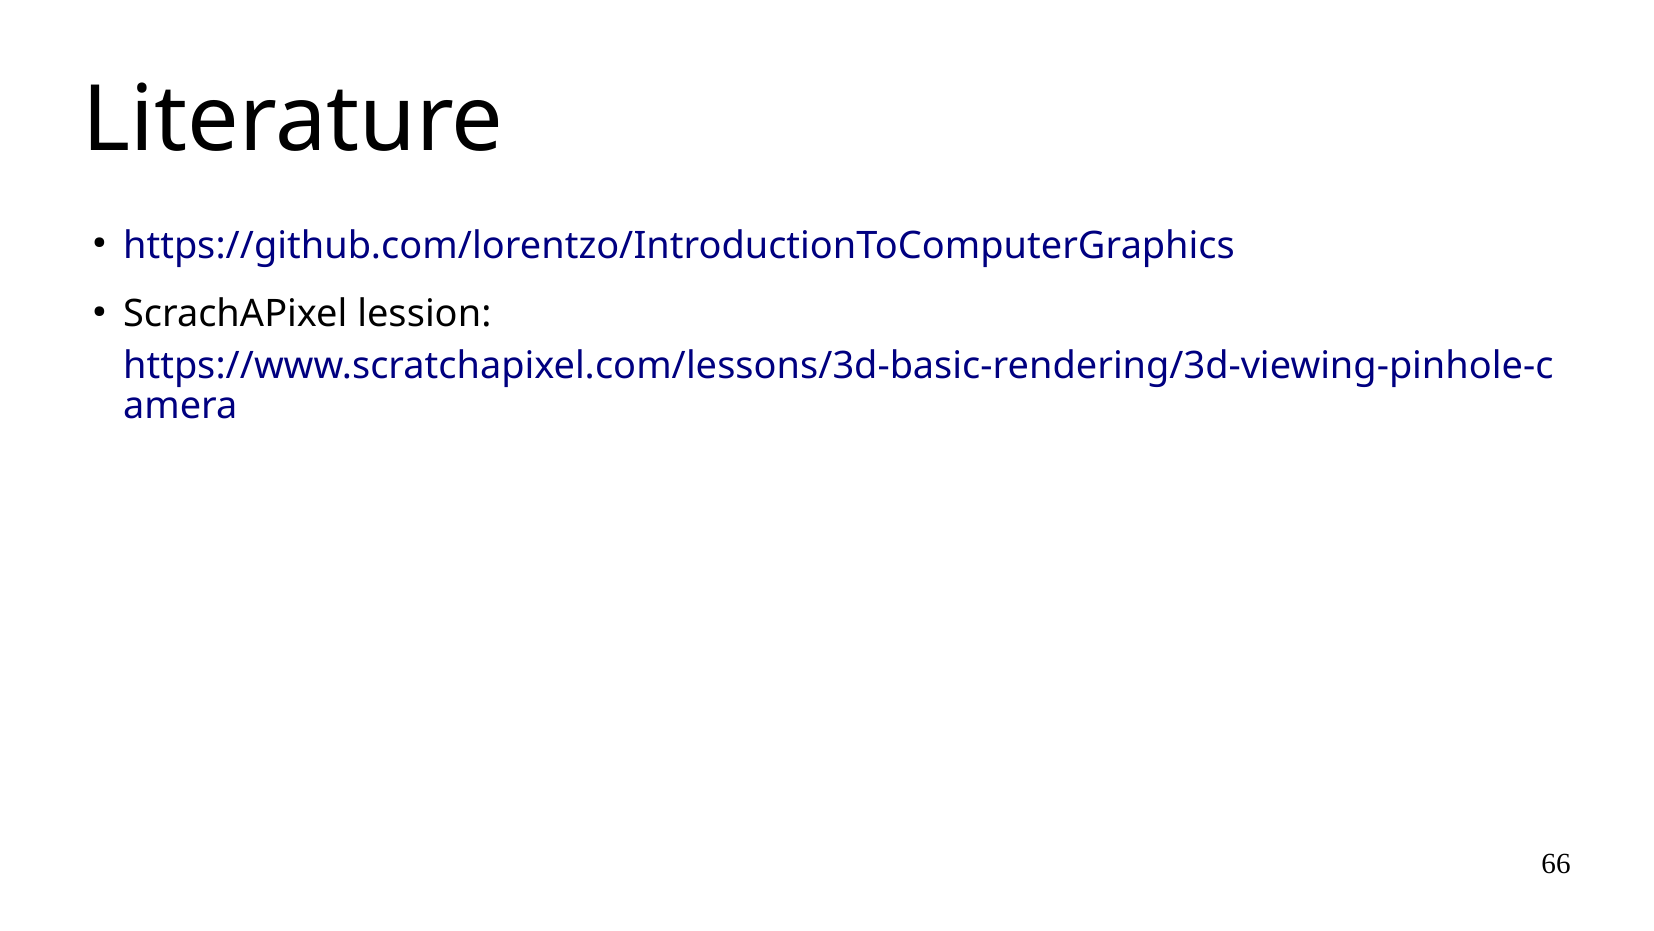

# Literature
https://github.com/lorentzo/IntroductionToComputerGraphics
ScrachAPixel lession: https://www.scratchapixel.com/lessons/3d-basic-rendering/3d-viewing-pinhole-camera
66